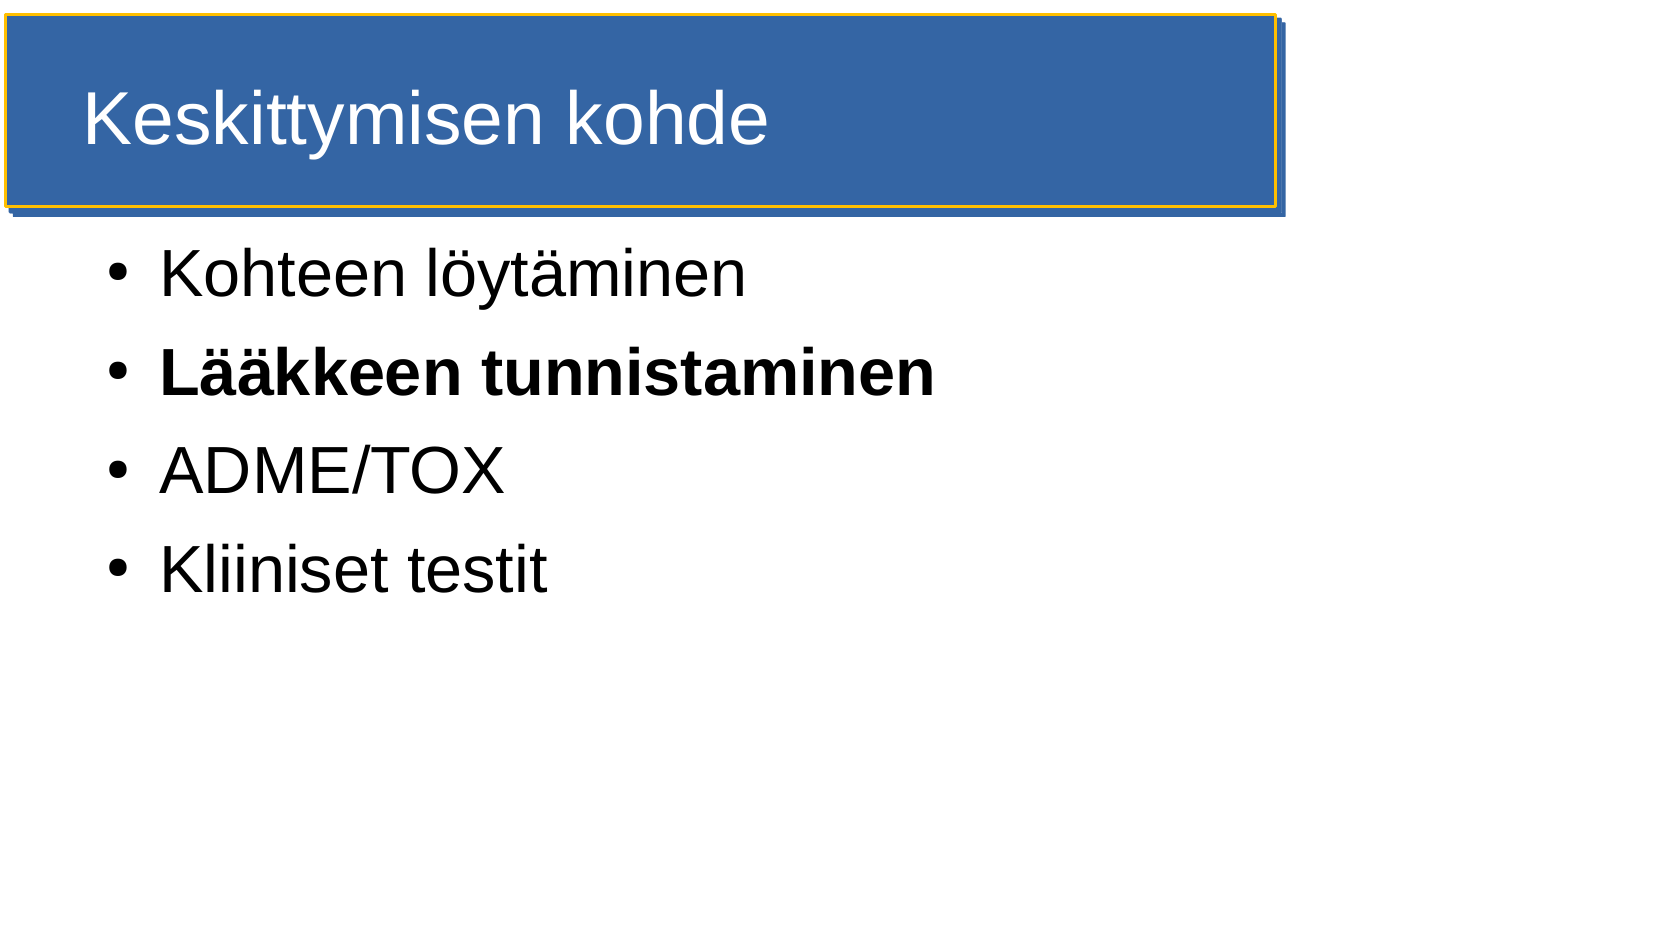

# Keskittymisen kohde
Kohteen löytäminen
Lääkkeen tunnistaminen
ADME/TOX
Kliiniset testit